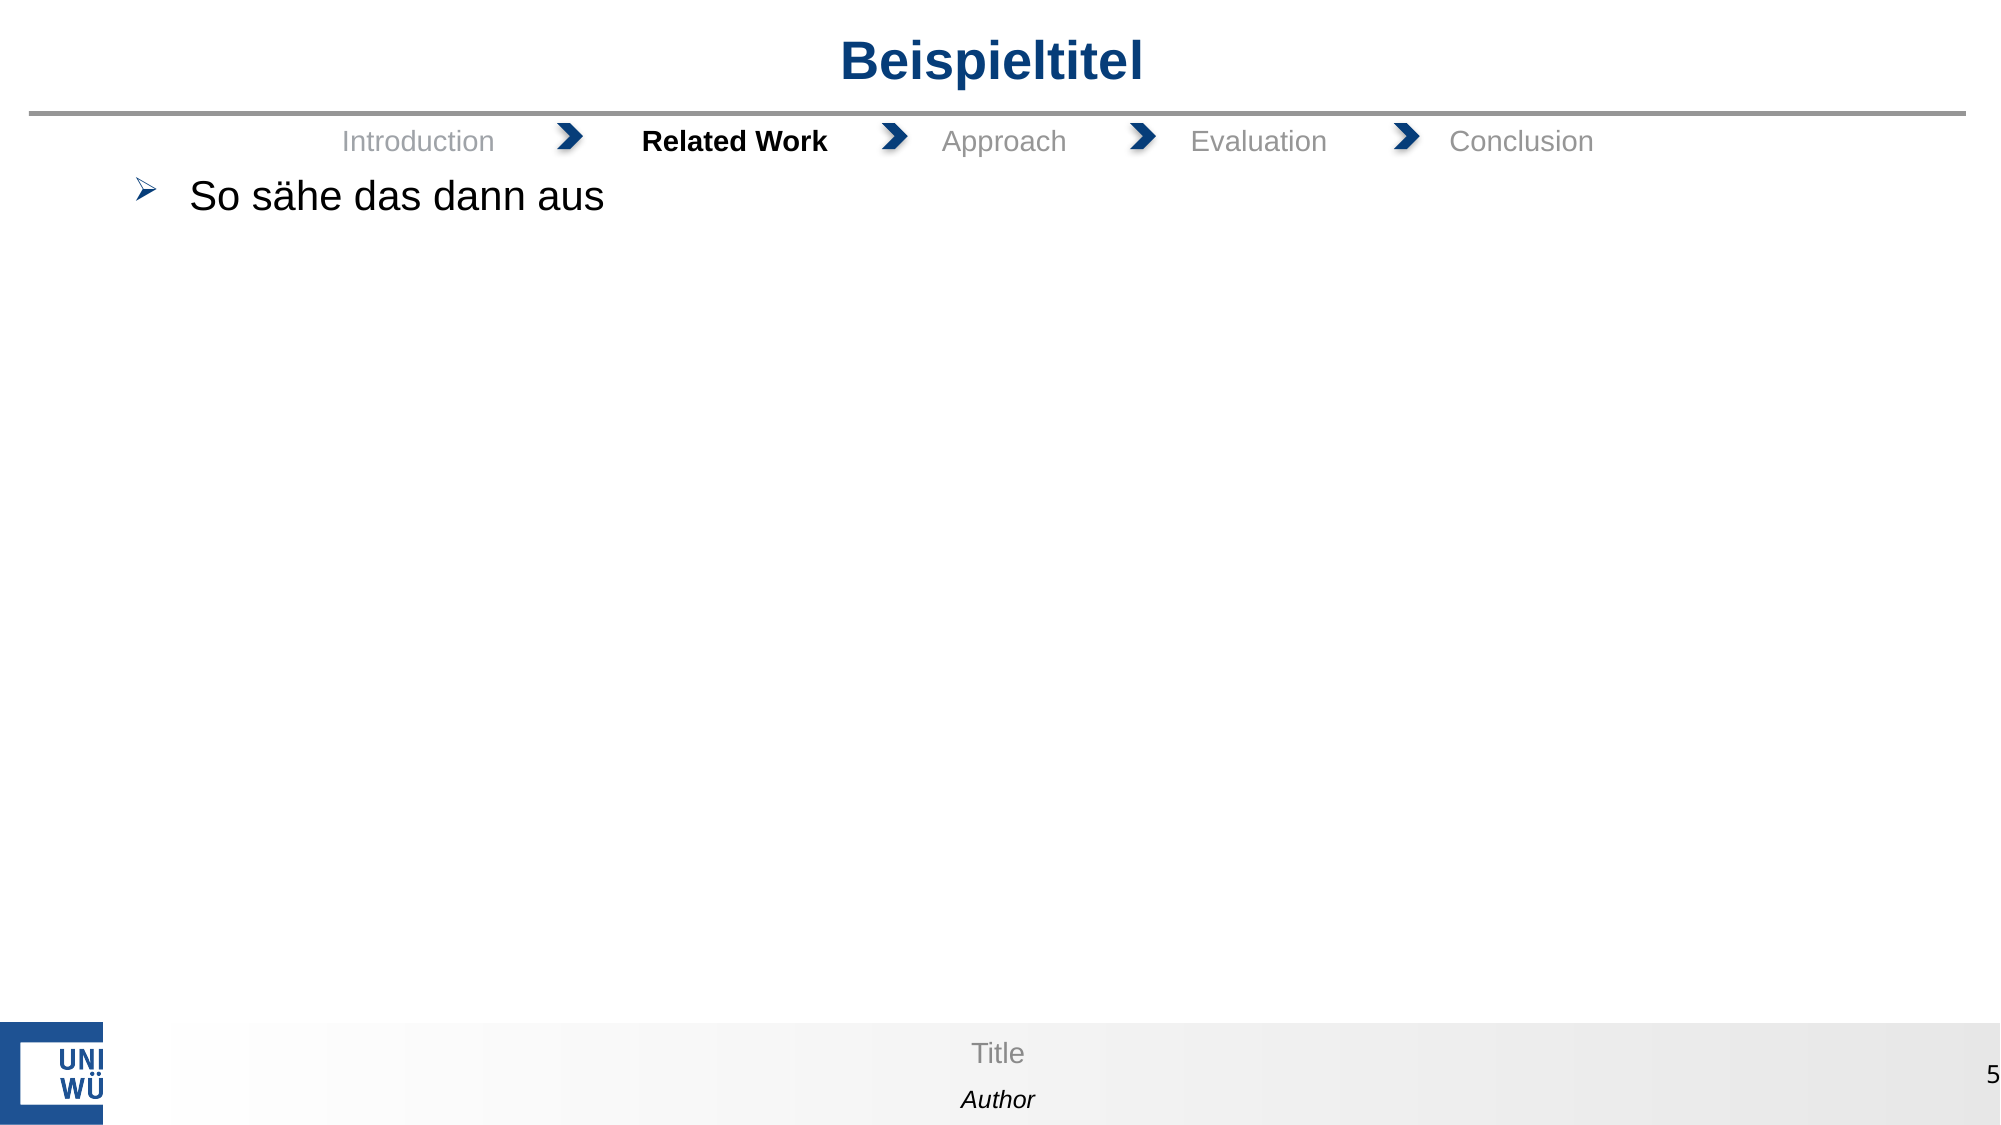

# Beispieltitel
Introduction	Related Work	Approach	 Evaluation	 Conclusion
So sähe das dann aus